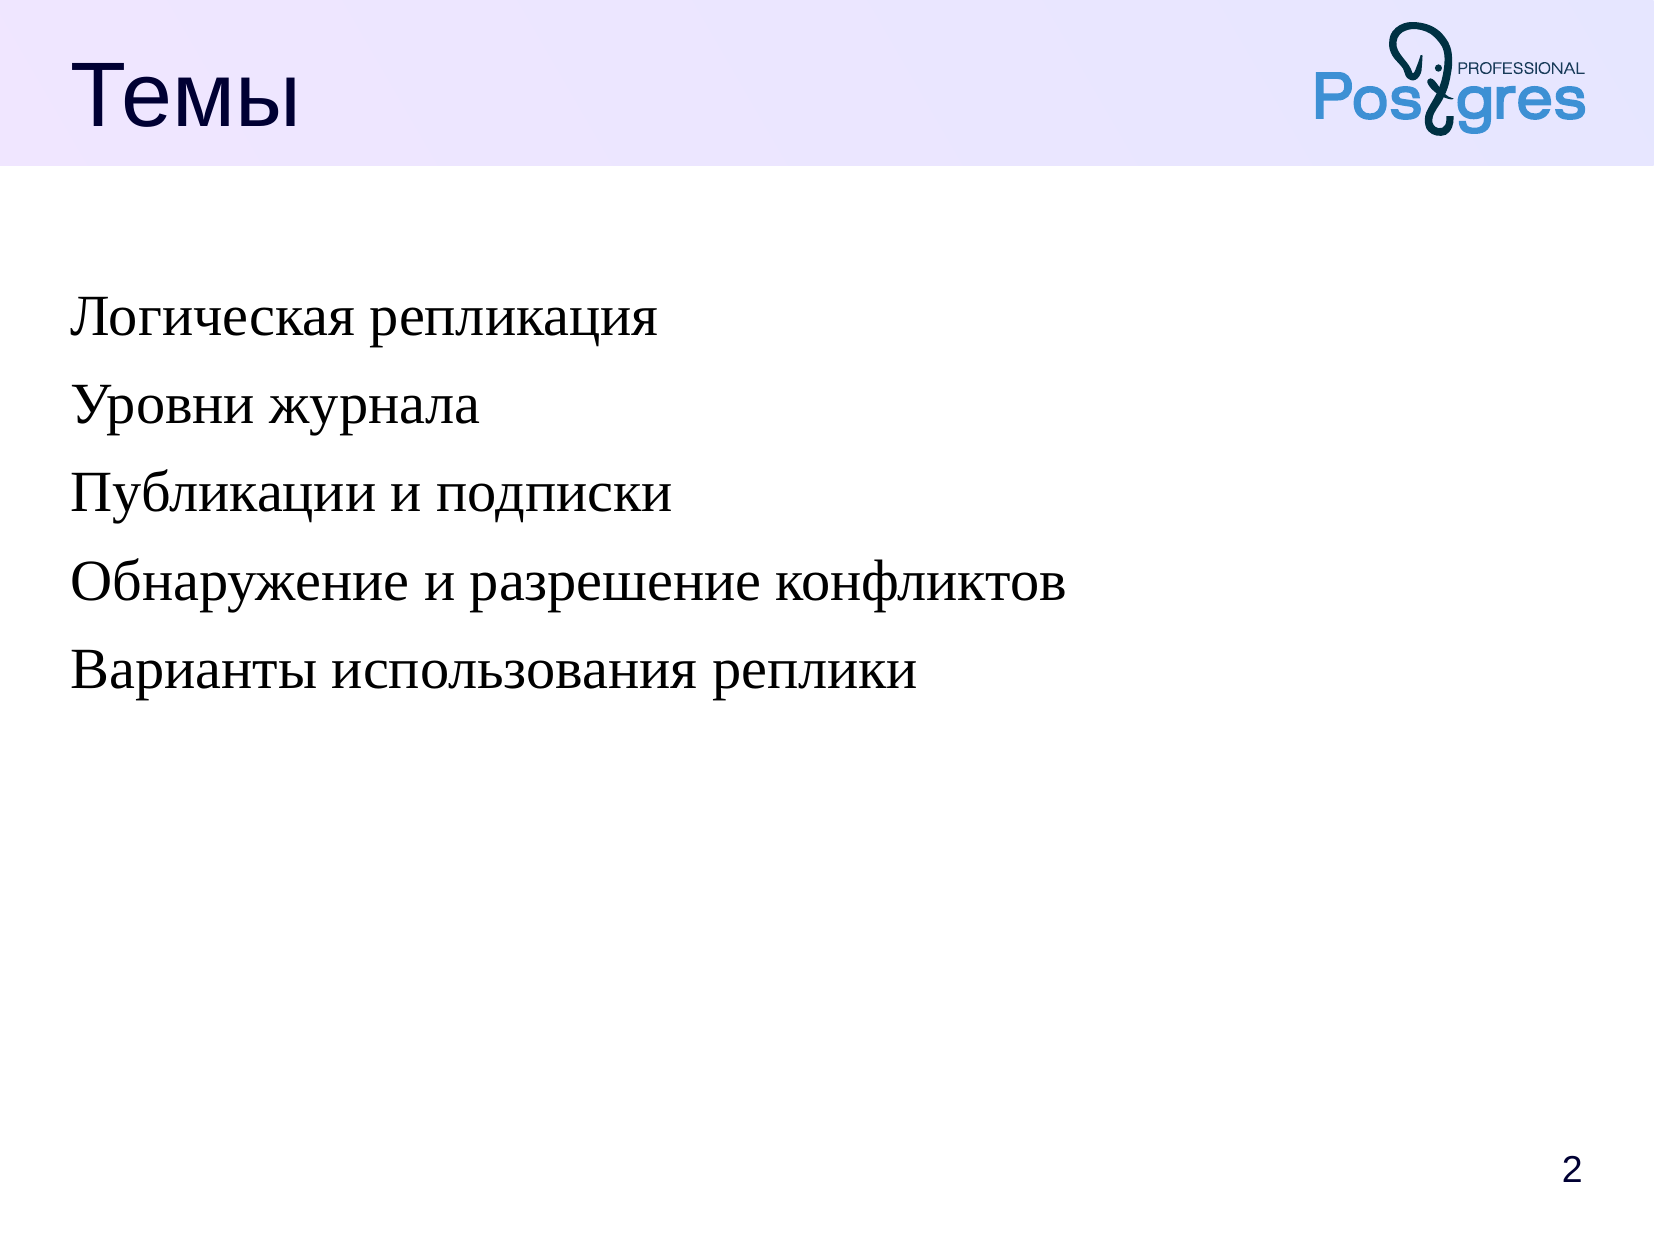

# Темы
Логическая репликация
Уровни журнала
Публикации и подписки
Обнаружение и разрешение конфликтов
Варианты использования реплики